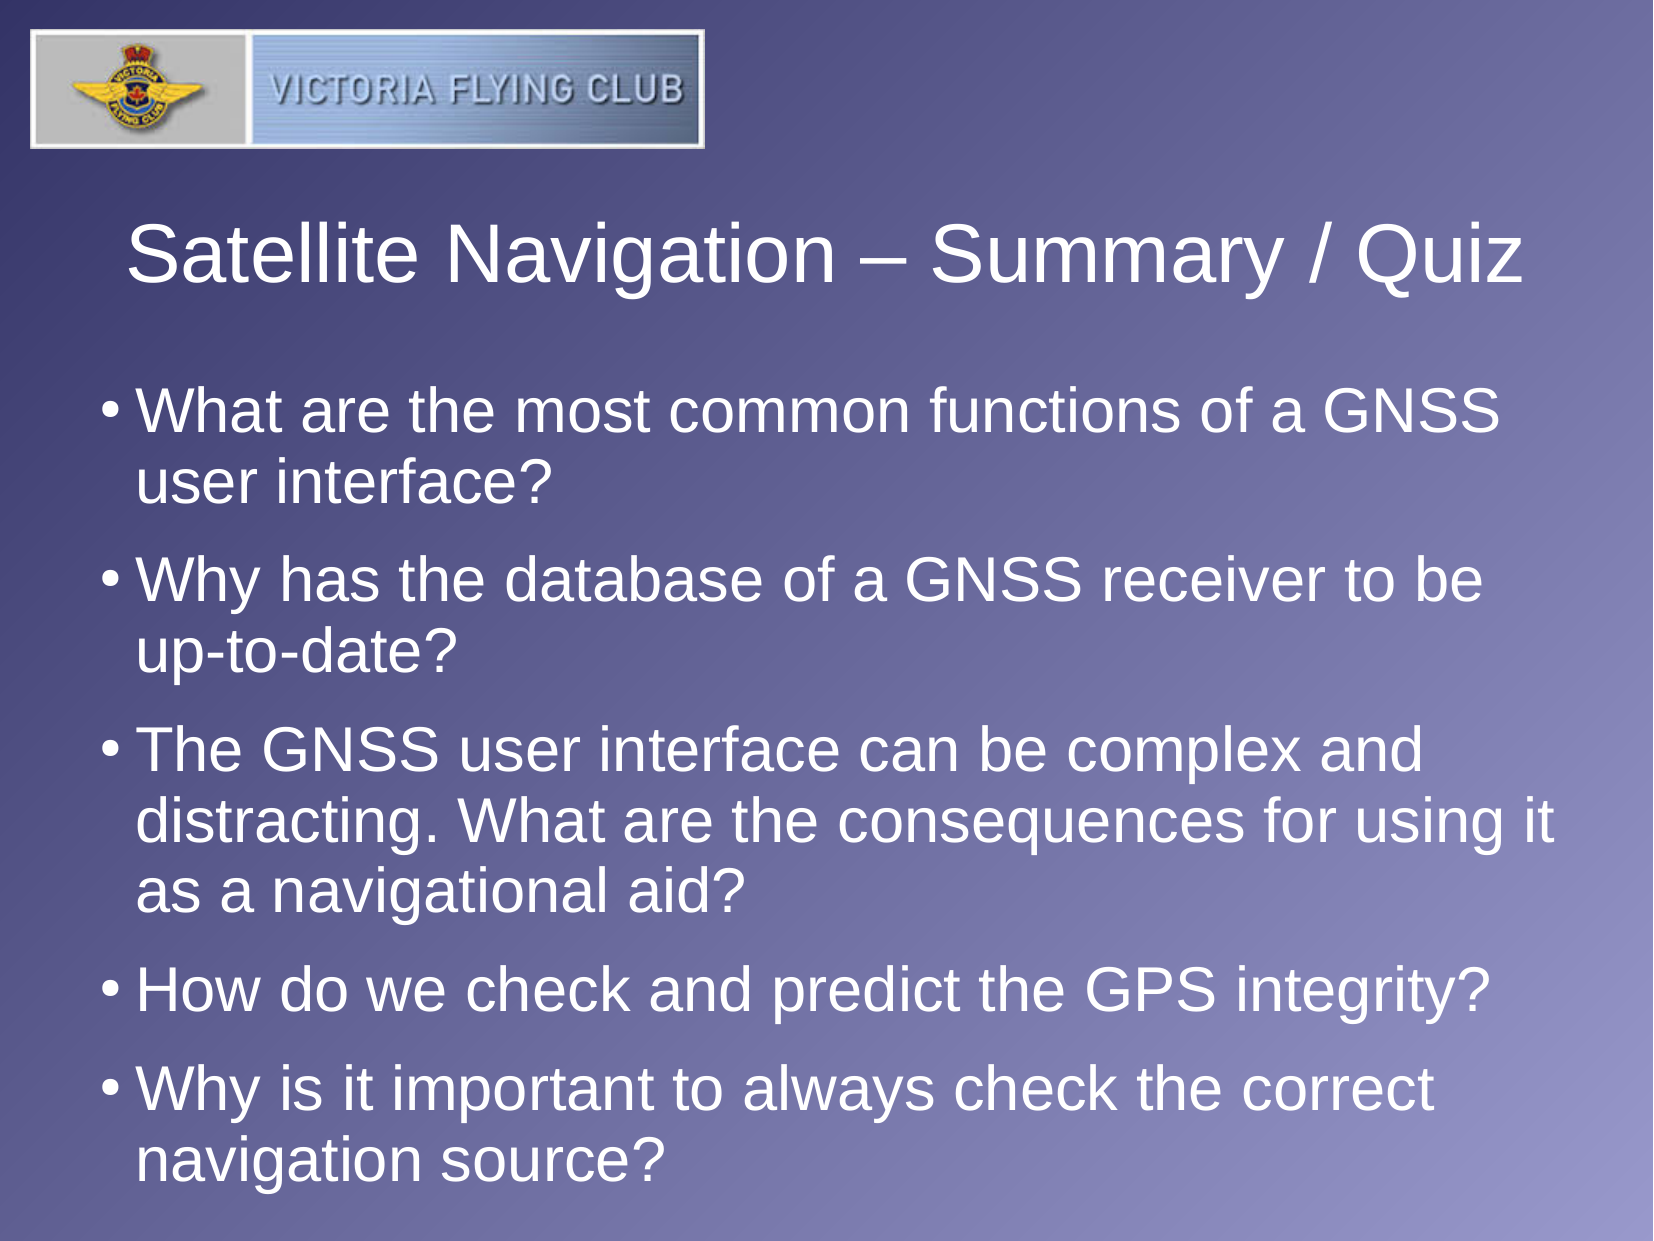

# Satellite Navigation – Summary / Quiz
What are the most common functions of a GNSS user interface?
Why has the database of a GNSS receiver to be up-to-date?
The GNSS user interface can be complex and distracting. What are the consequences for using it as a navigational aid?
How do we check and predict the GPS integrity?
Why is it important to always check the correct navigation source?